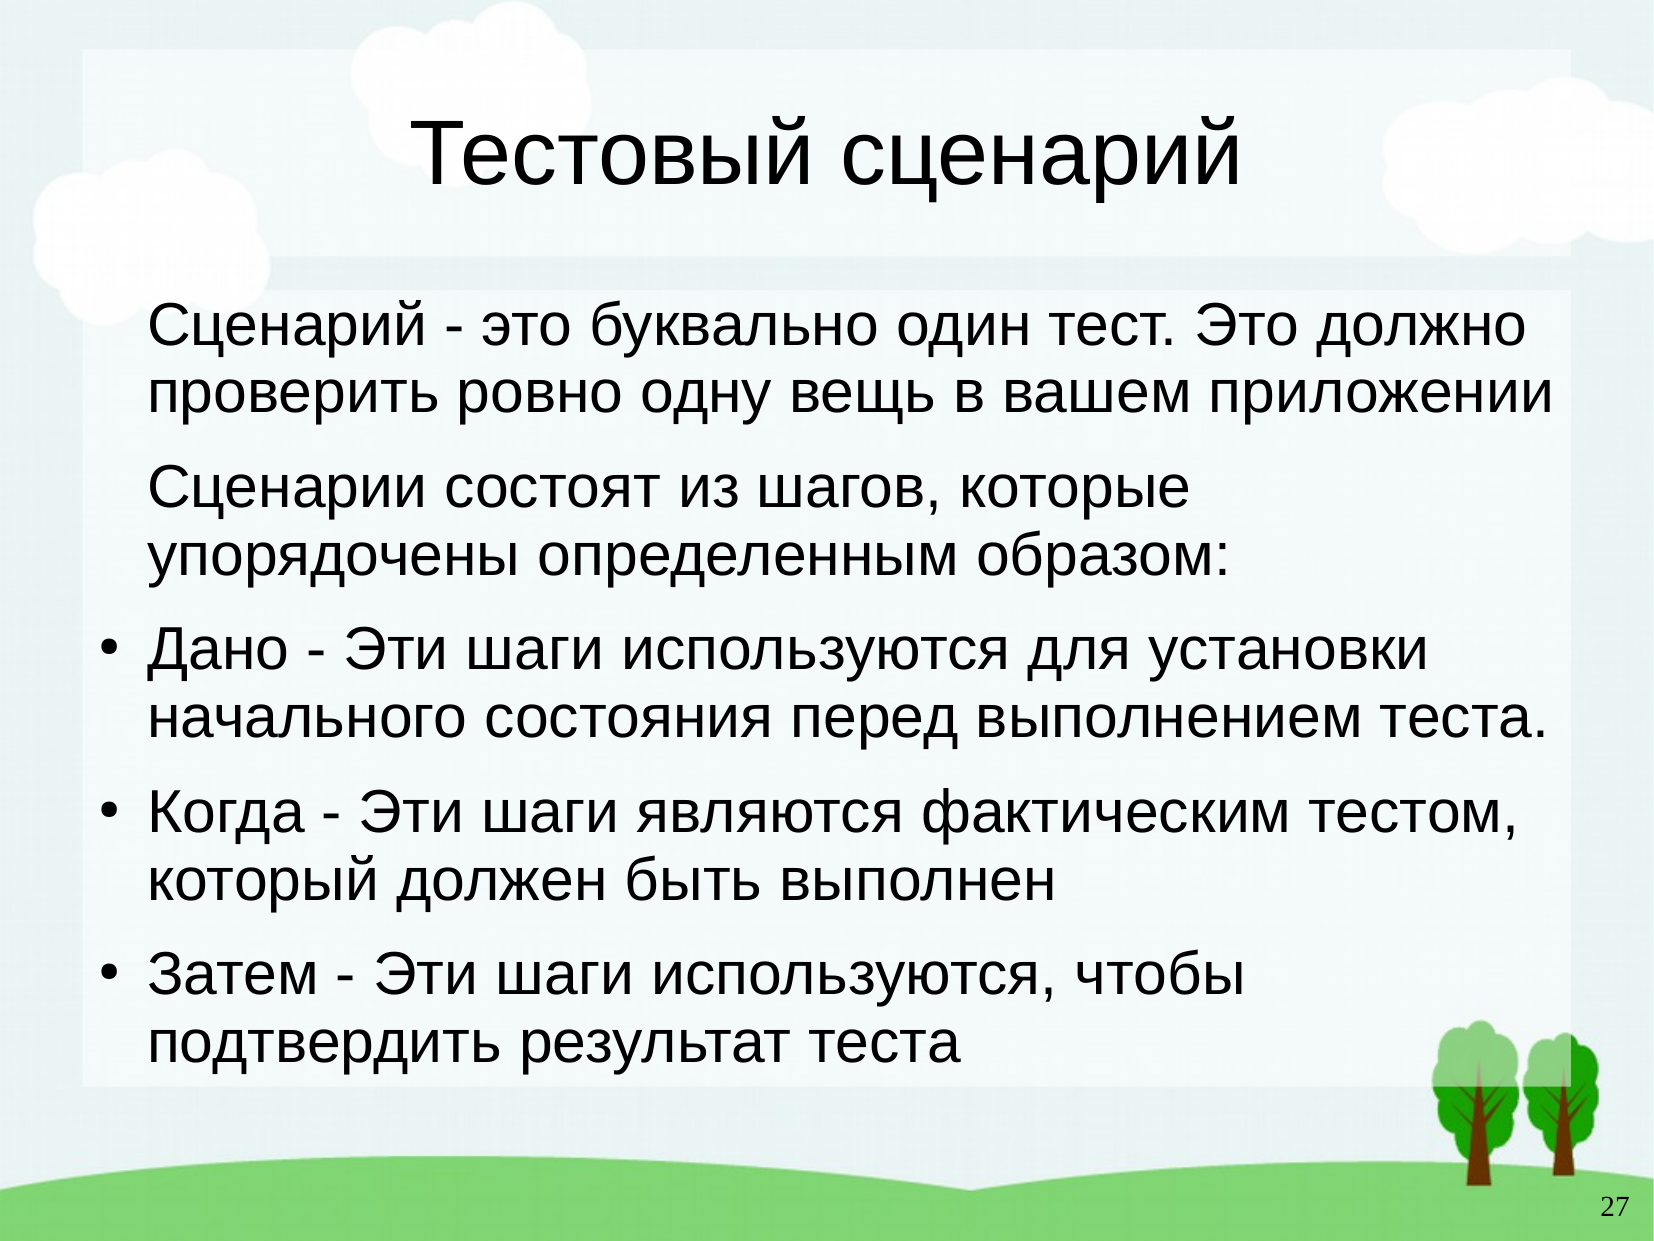

# Тестовый сценарий
Сценарий - это буквально один тест. Это должно проверить ровно одну вещь в вашем приложении
Сценарии состоят из шагов, которые упорядочены определенным образом:
Дано - Эти шаги используются для установки начального состояния перед выполнением теста.
Когда - Эти шаги являются фактическим тестом, который должен быть выполнен
Затем - Эти шаги используются, чтобы подтвердить результат теста
27